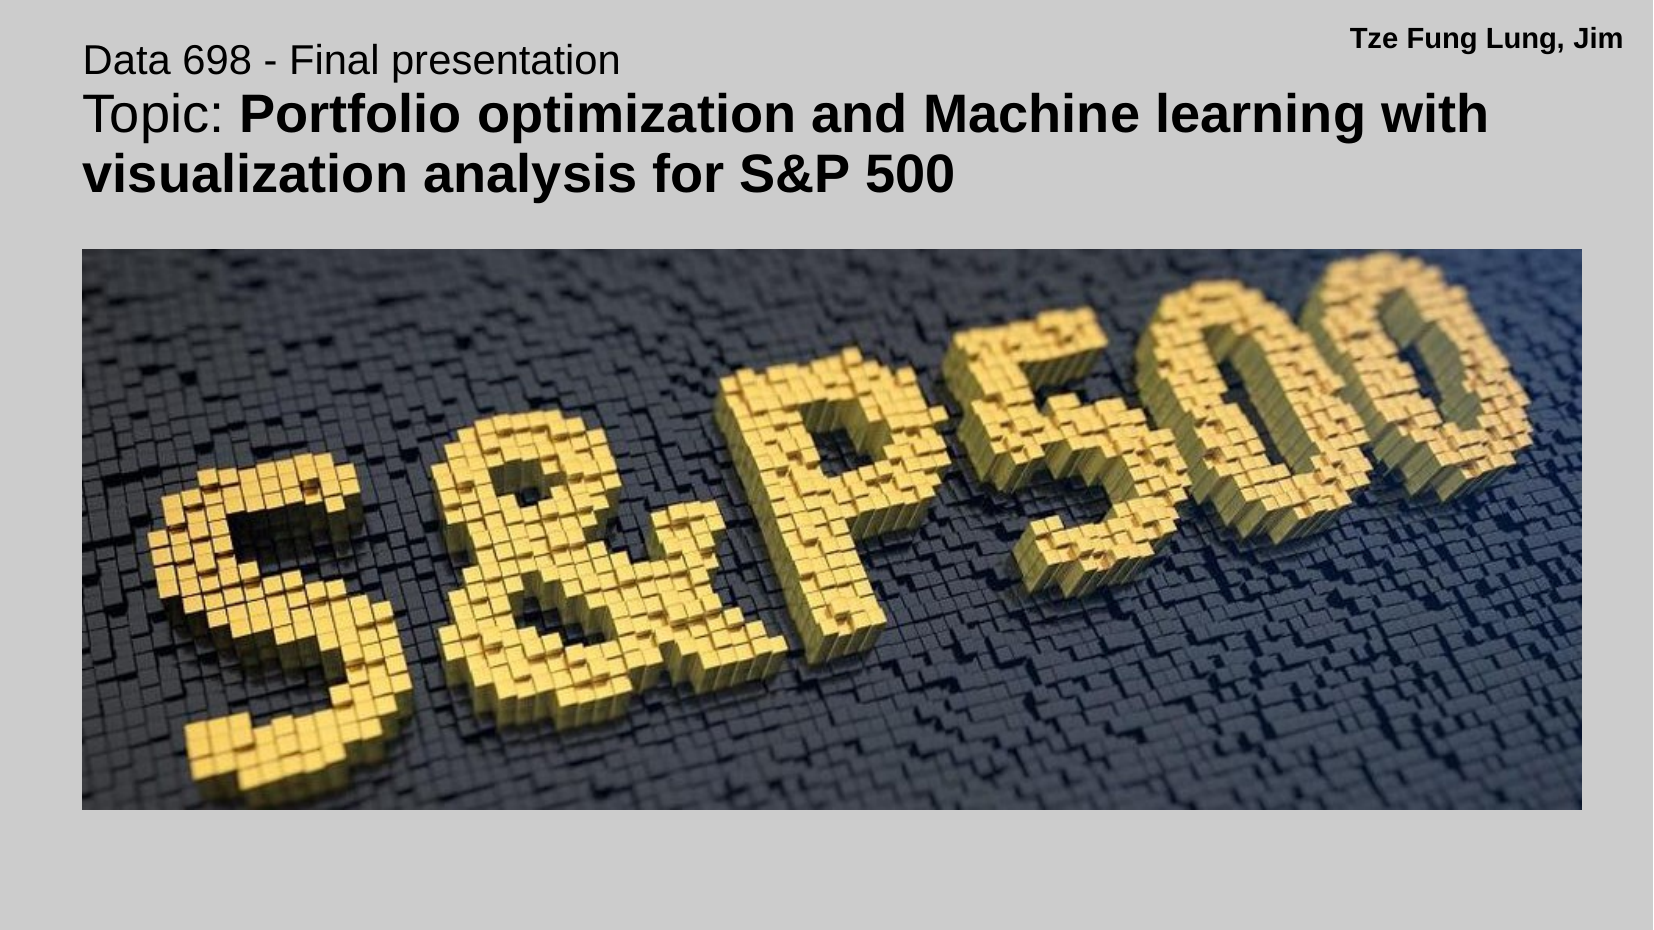

Tze Fung Lung, Jim
# Data 698 - Final presentation Topic: Portfolio optimization and Machine learning with visualization analysis for S&P 500